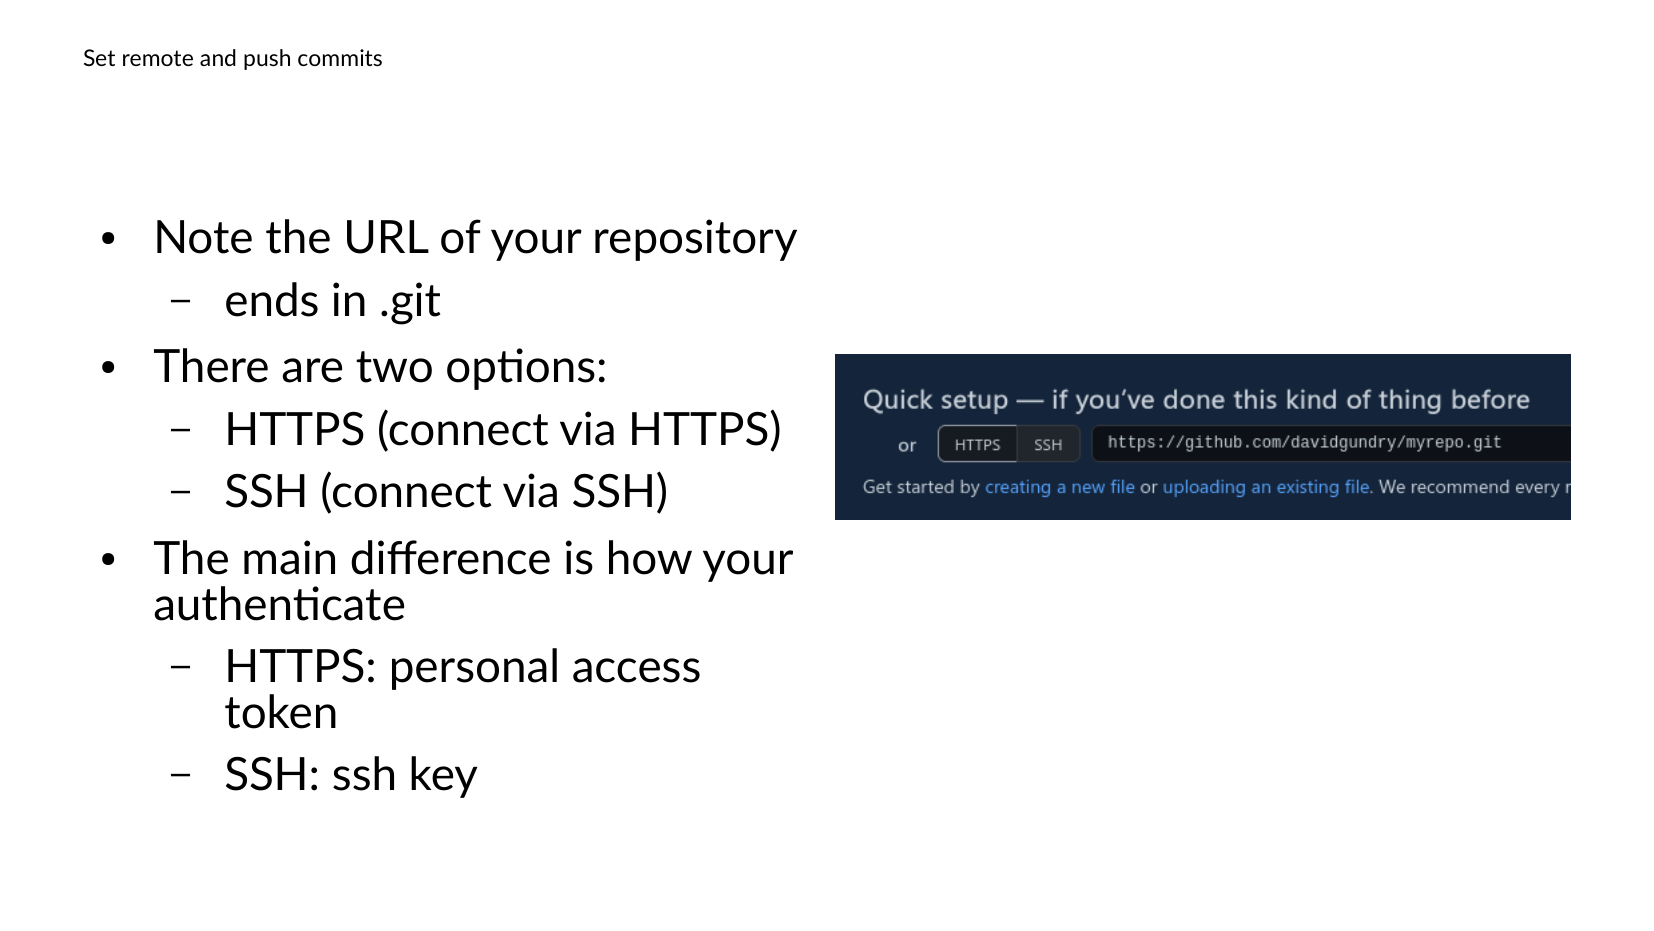

# Set remote and push commits
Note the URL of your repository
ends in .git
There are two options:
HTTPS (connect via HTTPS)
SSH (connect via SSH)
The main difference is how your authenticate
HTTPS: personal access token
SSH: ssh key